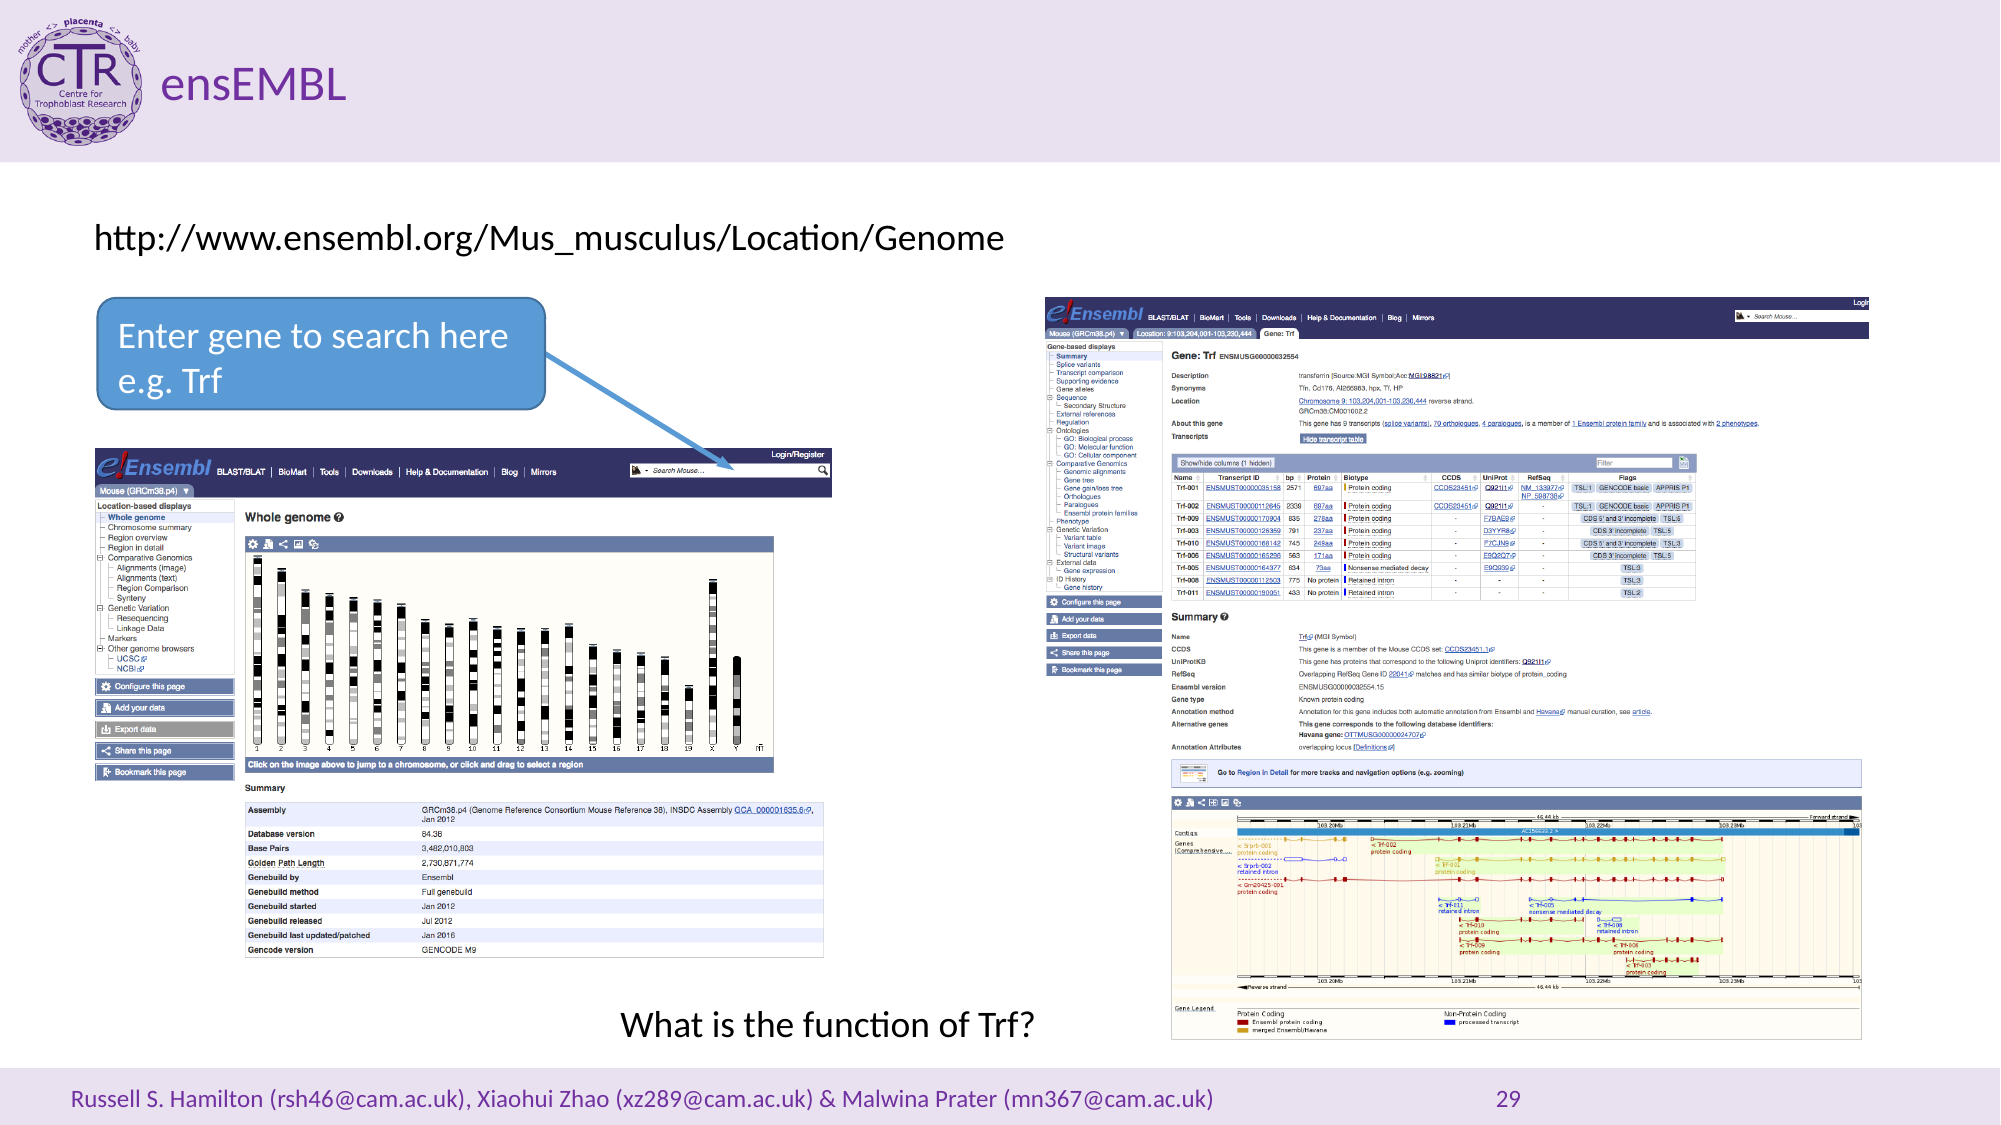

ensEMBL
http://www.ensembl.org/Mus_musculus/Location/Genome
Enter gene to search here
e.g. Trf
What is the function of Trf?
Russell S. Hamilton (rsh46@cam.ac.uk), Xiaohui Zhao (xz289@cam.ac.uk) & Malwina Prater (mn367@cam.ac.uk)